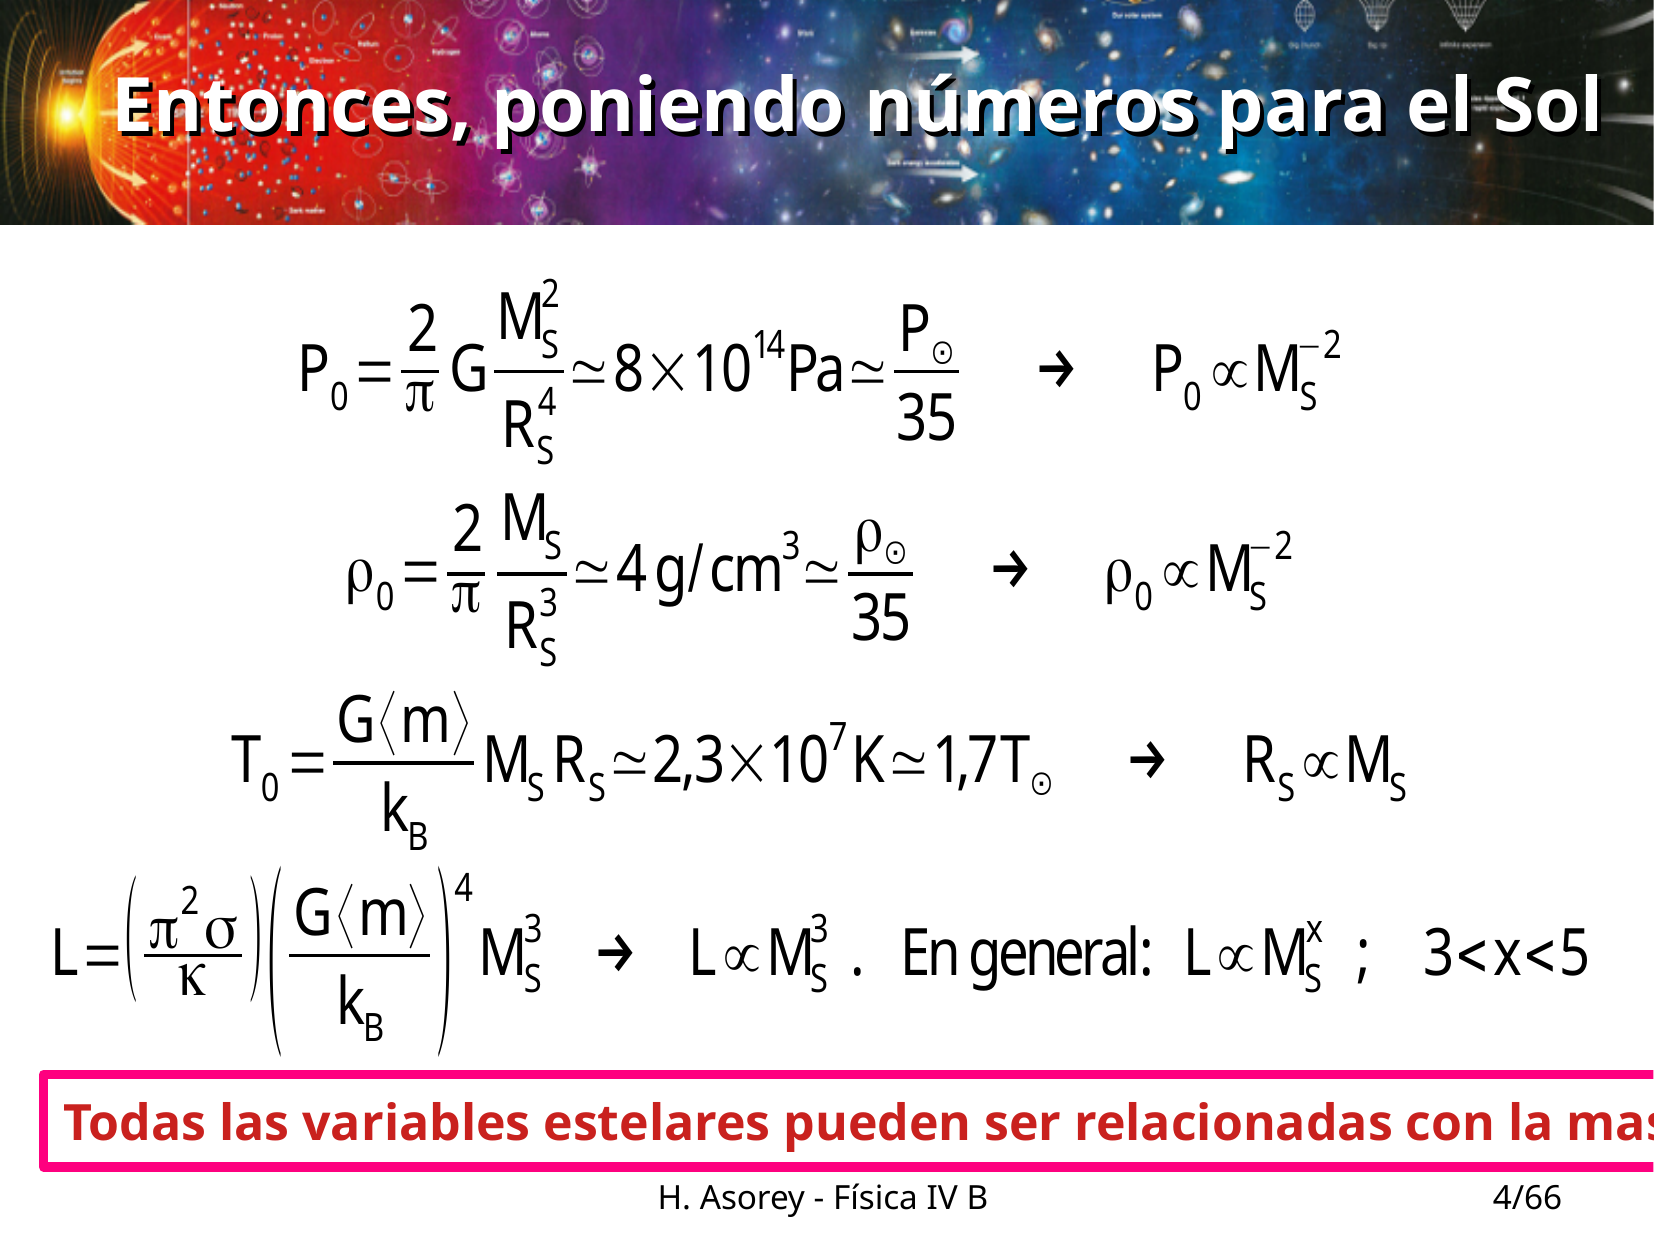

# Entonces, poniendo números para el Sol
Todas las variables estelares pueden ser relacionadas con la masa estelar
H. Asorey - Física IV B
4